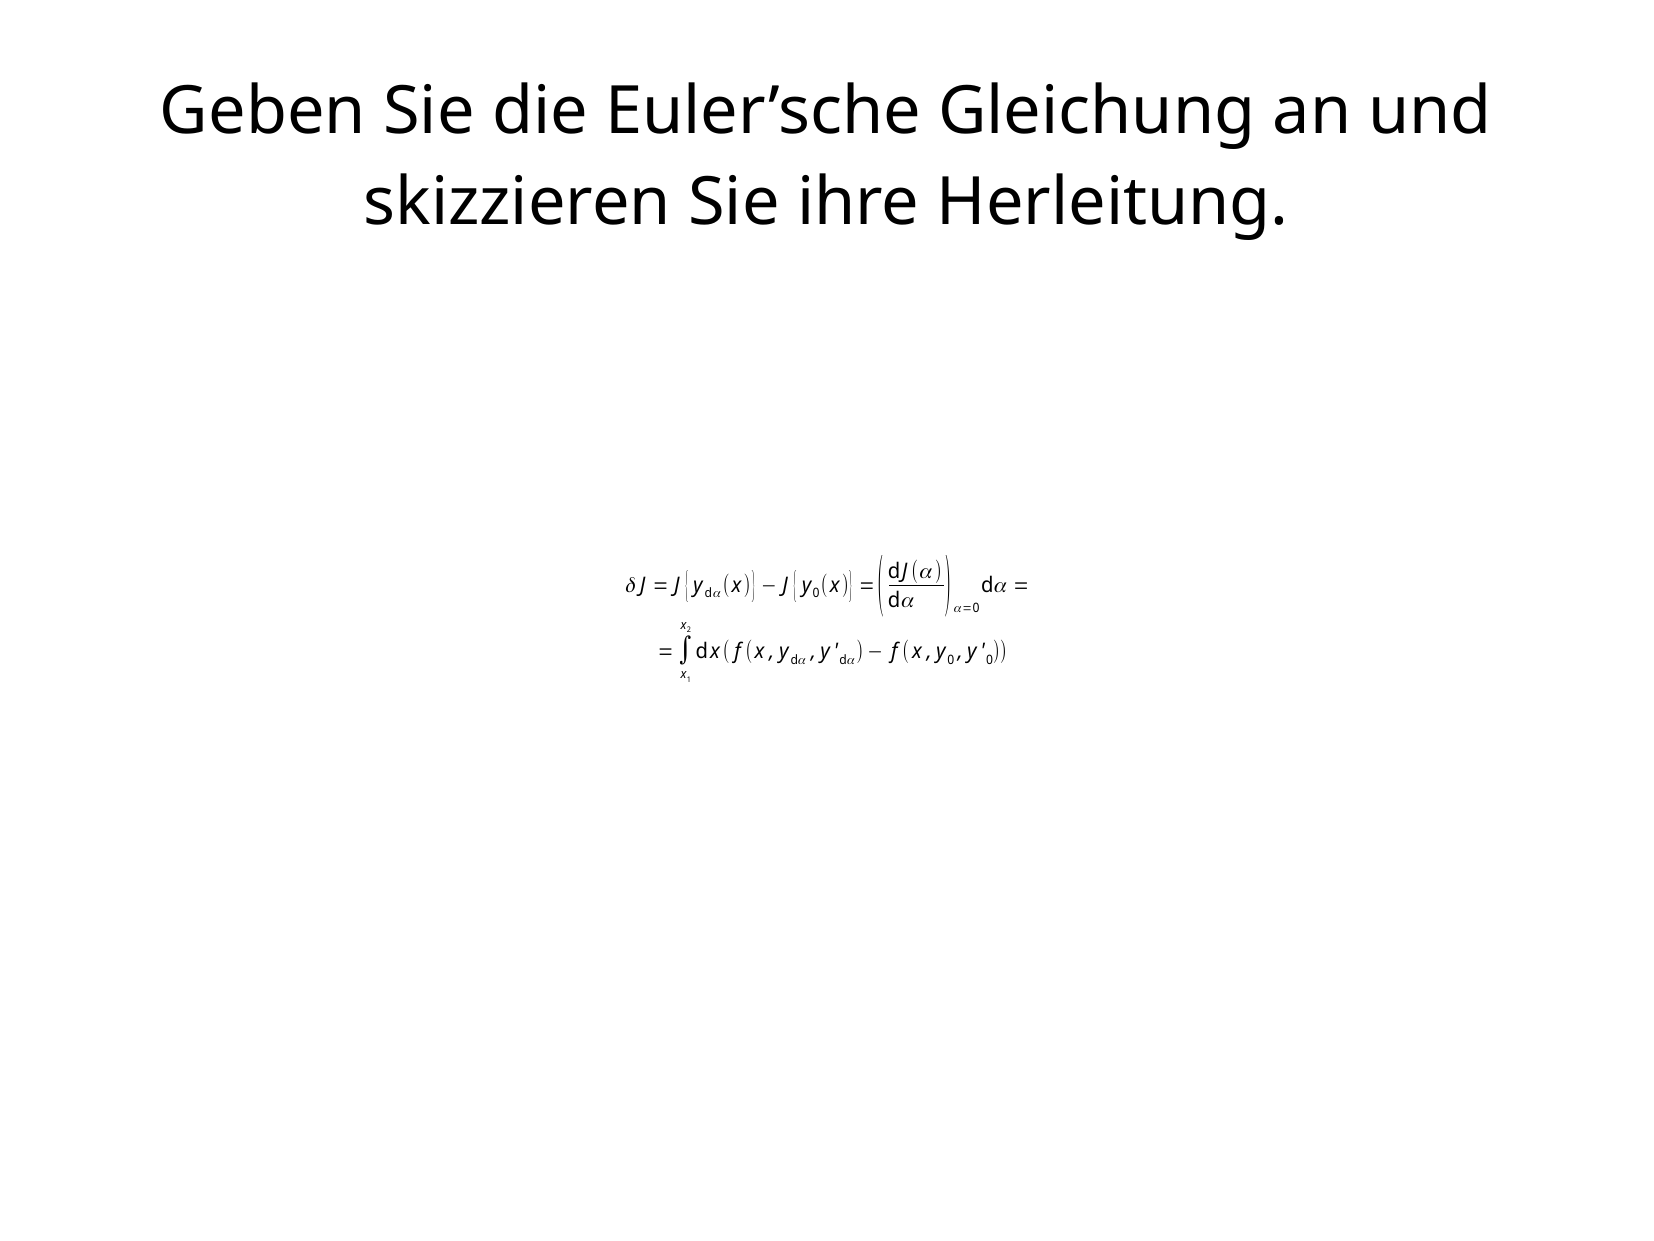

# Geben Sie die Euler’sche Gleichung an und skizzieren Sie ihre Herleitung.